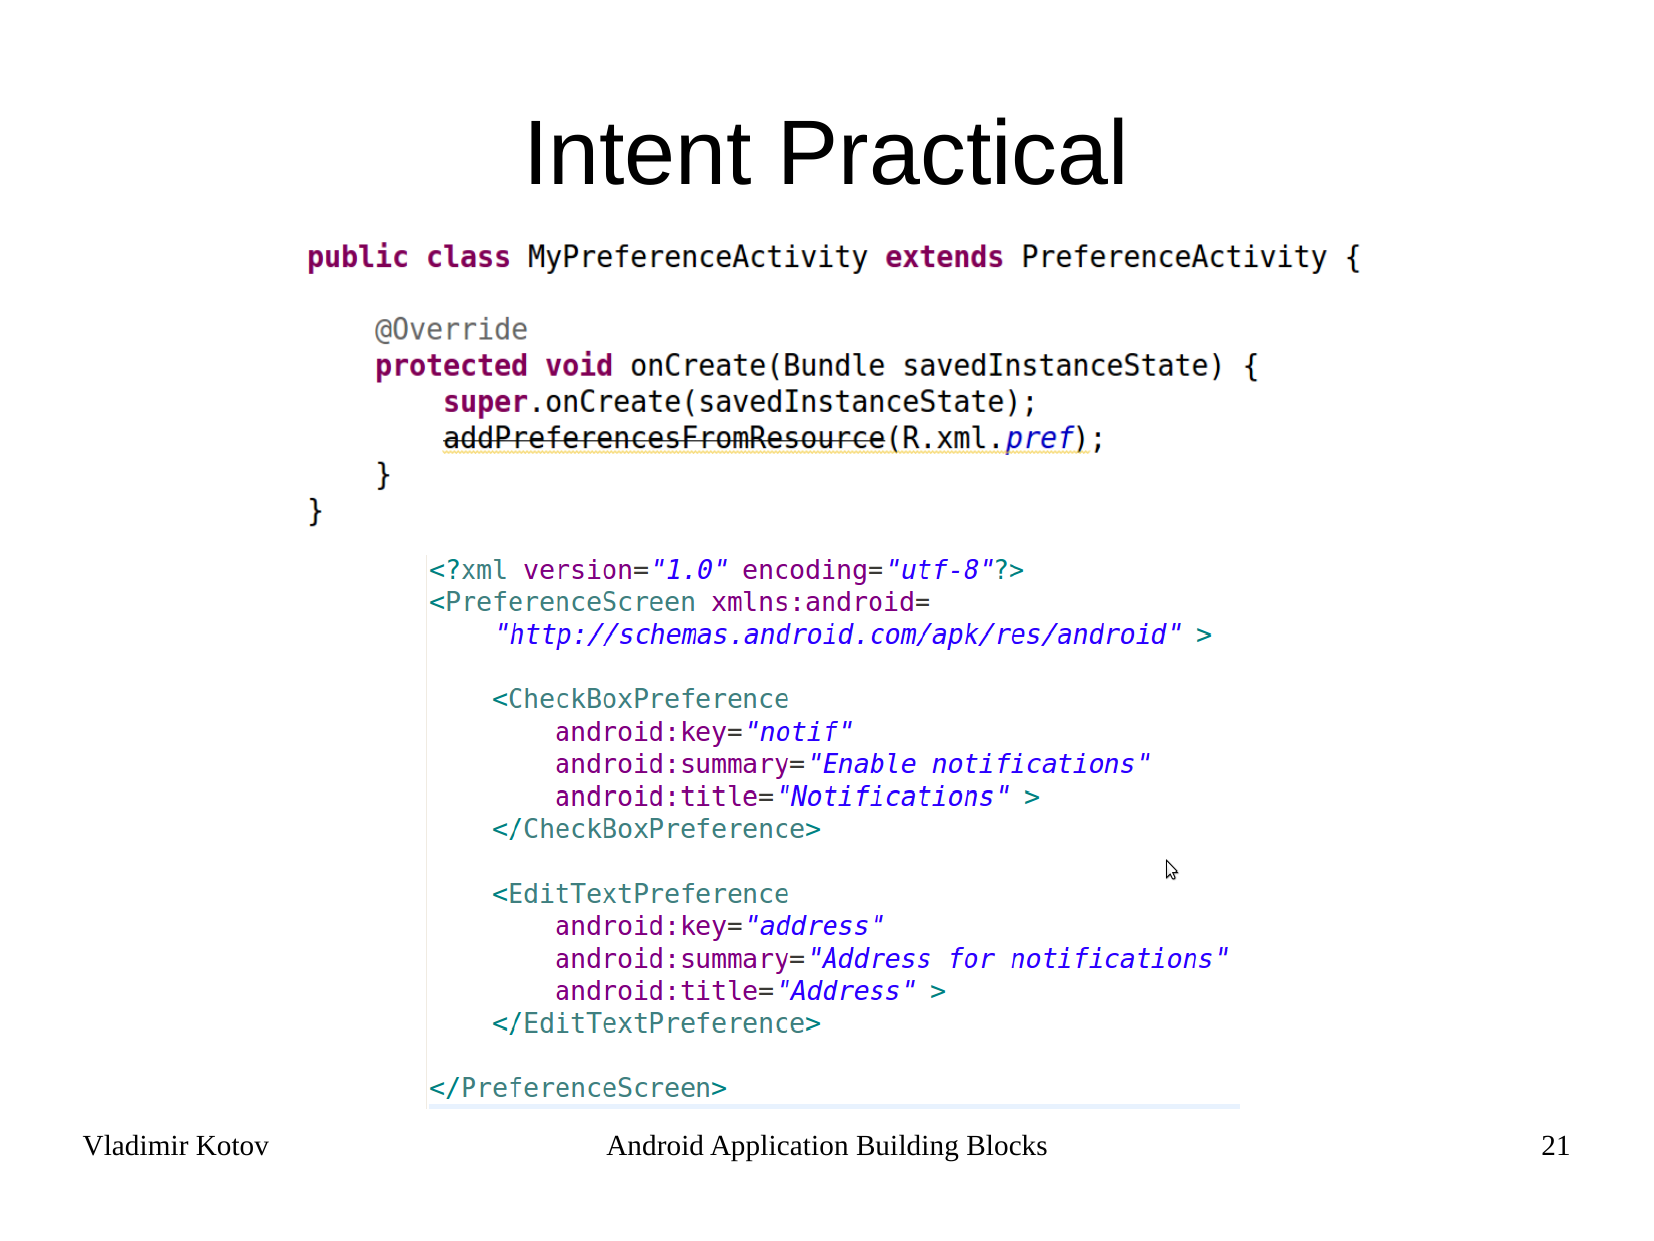

# Intent Practical
Vladimir Kotov
Android Application Building Blocks
21